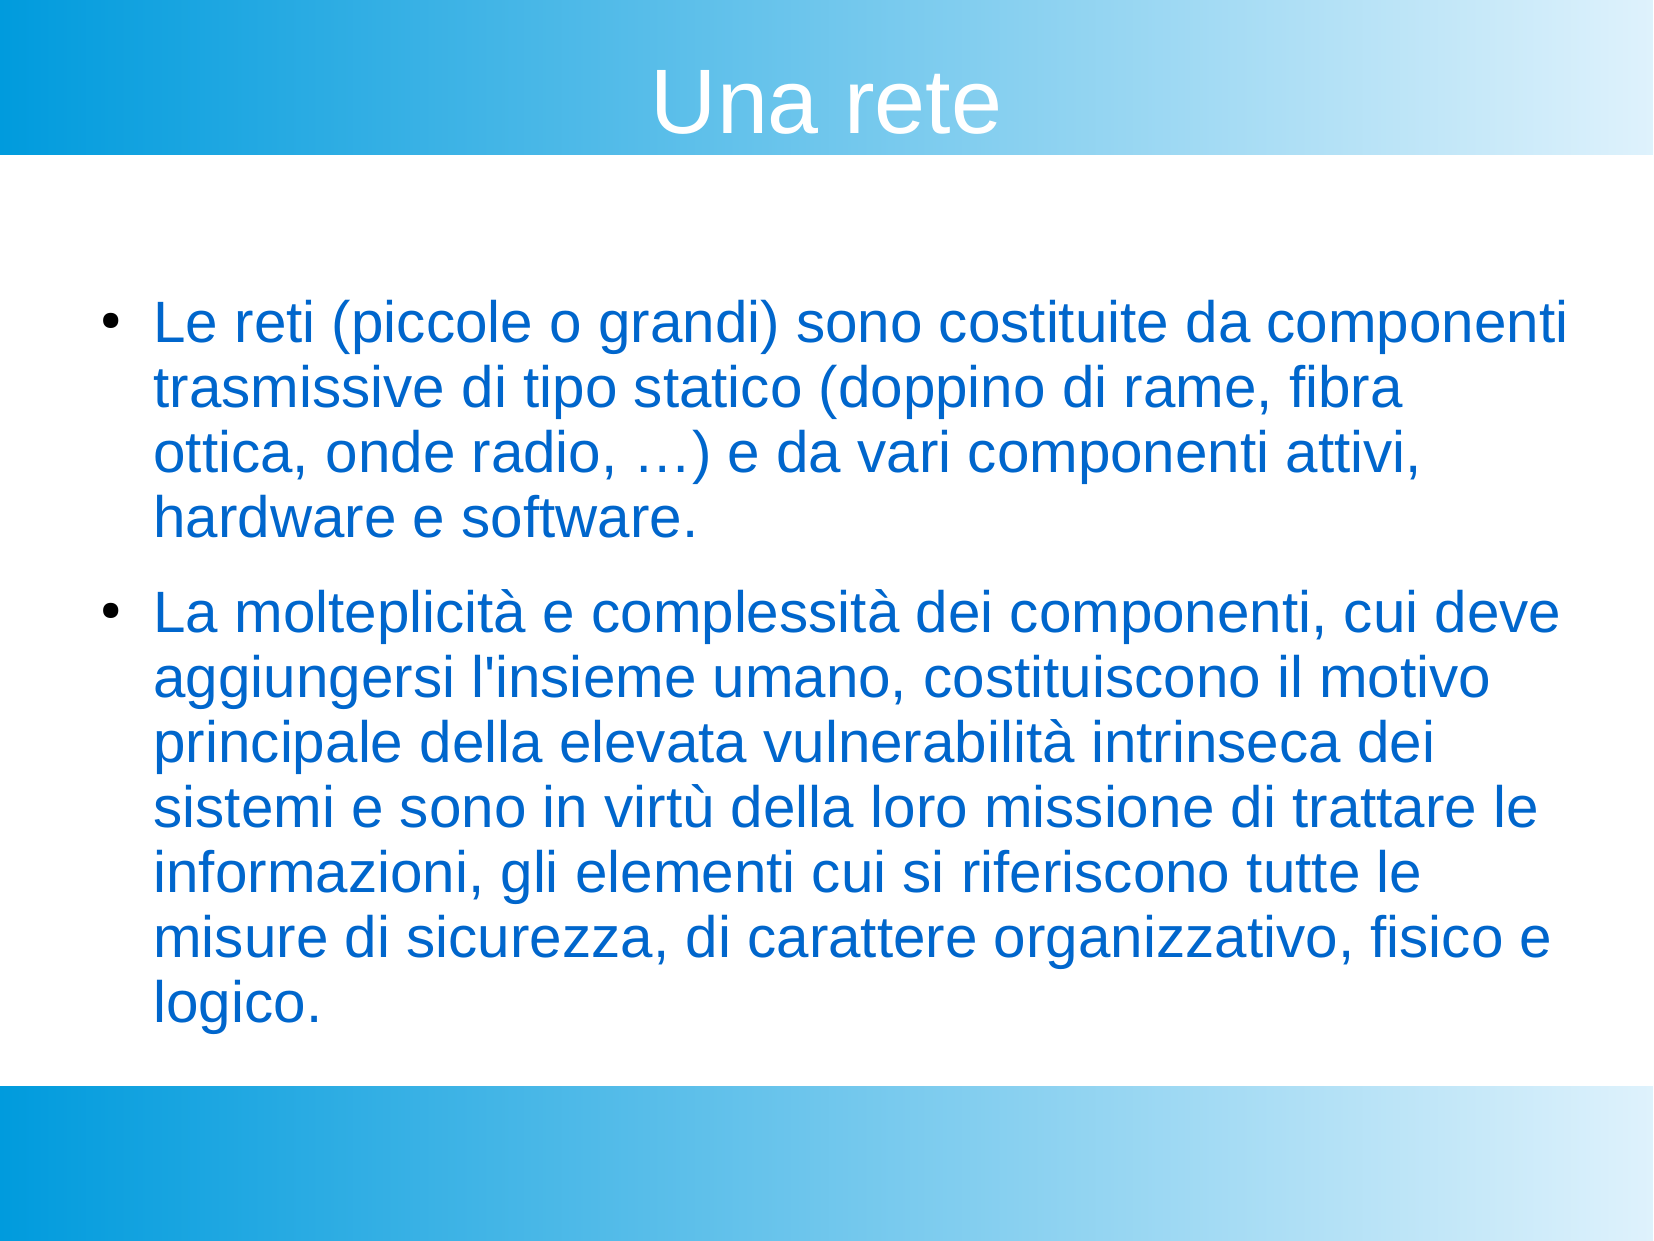

# Una rete
Le reti (piccole o grandi) sono costituite da componenti trasmissive di tipo statico (doppino di rame, fibra ottica, onde radio, …) e da vari componenti attivi, hardware e software.
La molteplicità e complessità dei componenti, cui deve aggiungersi l'insieme umano, costituiscono il motivo principale della elevata vulnerabilità intrinseca dei sistemi e sono in virtù della loro missione di trattare le informazioni, gli elementi cui si riferiscono tutte le misure di sicurezza, di carattere organizzativo, fisico e logico.